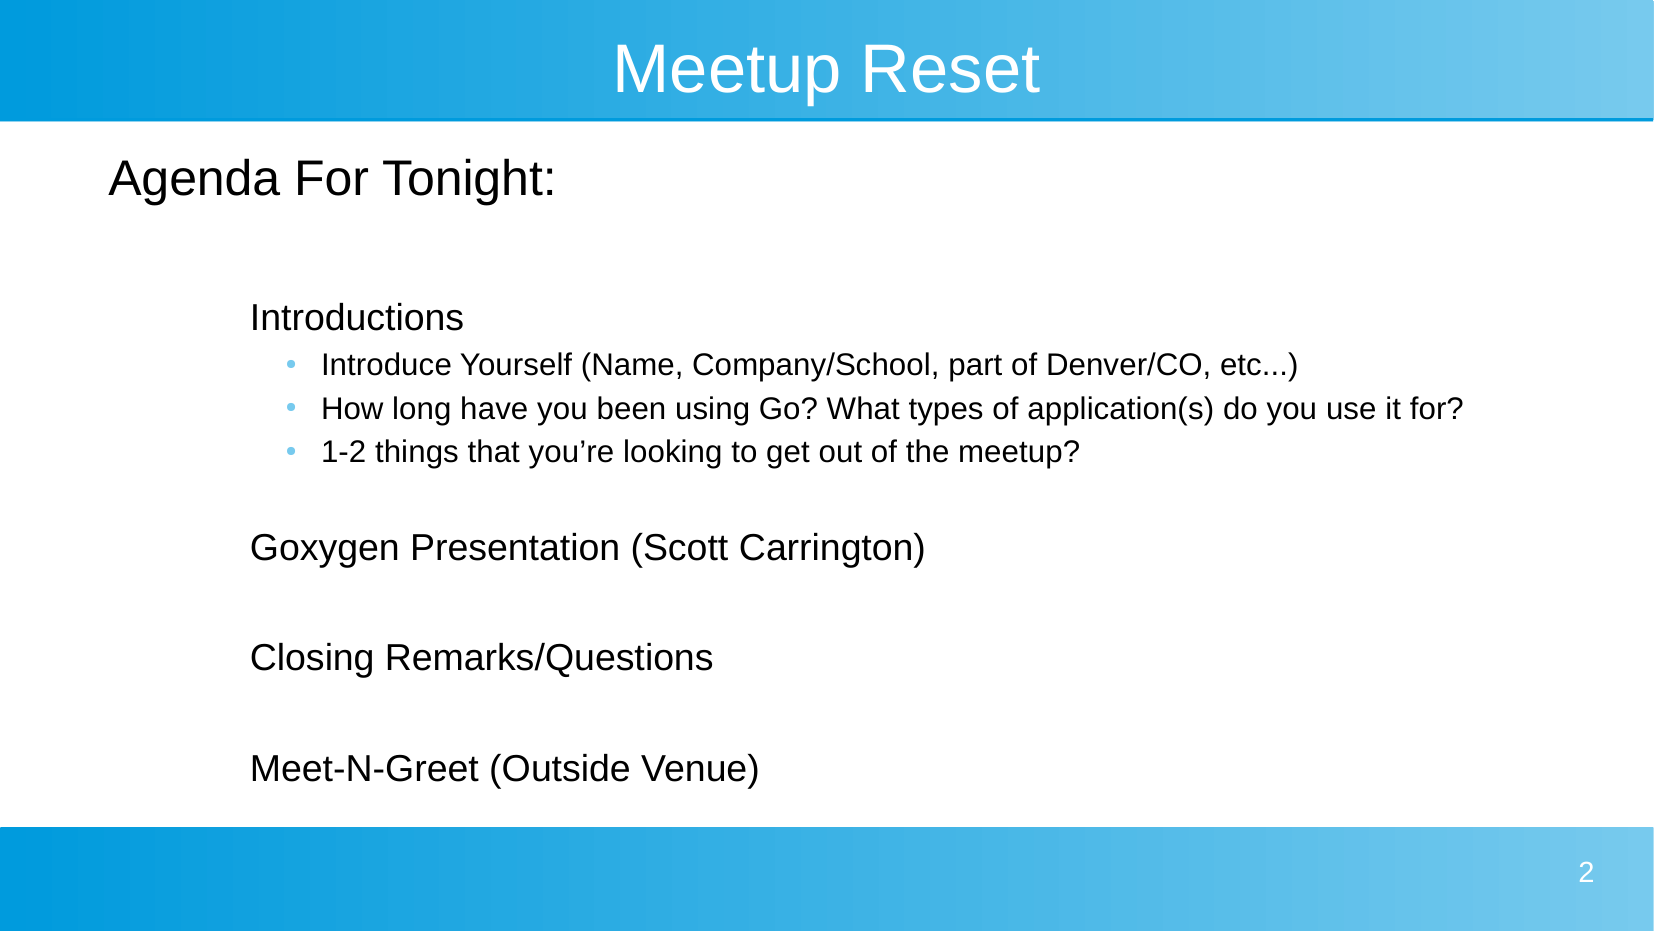

# Meetup Reset
Agenda For Tonight:
Introductions
Introduce Yourself (Name, Company/School, part of Denver/CO, etc...)
How long have you been using Go? What types of application(s) do you use it for?
1-2 things that you’re looking to get out of the meetup?
Goxygen Presentation (Scott Carrington)
Closing Remarks/Questions
Meet-N-Greet (Outside Venue)
2